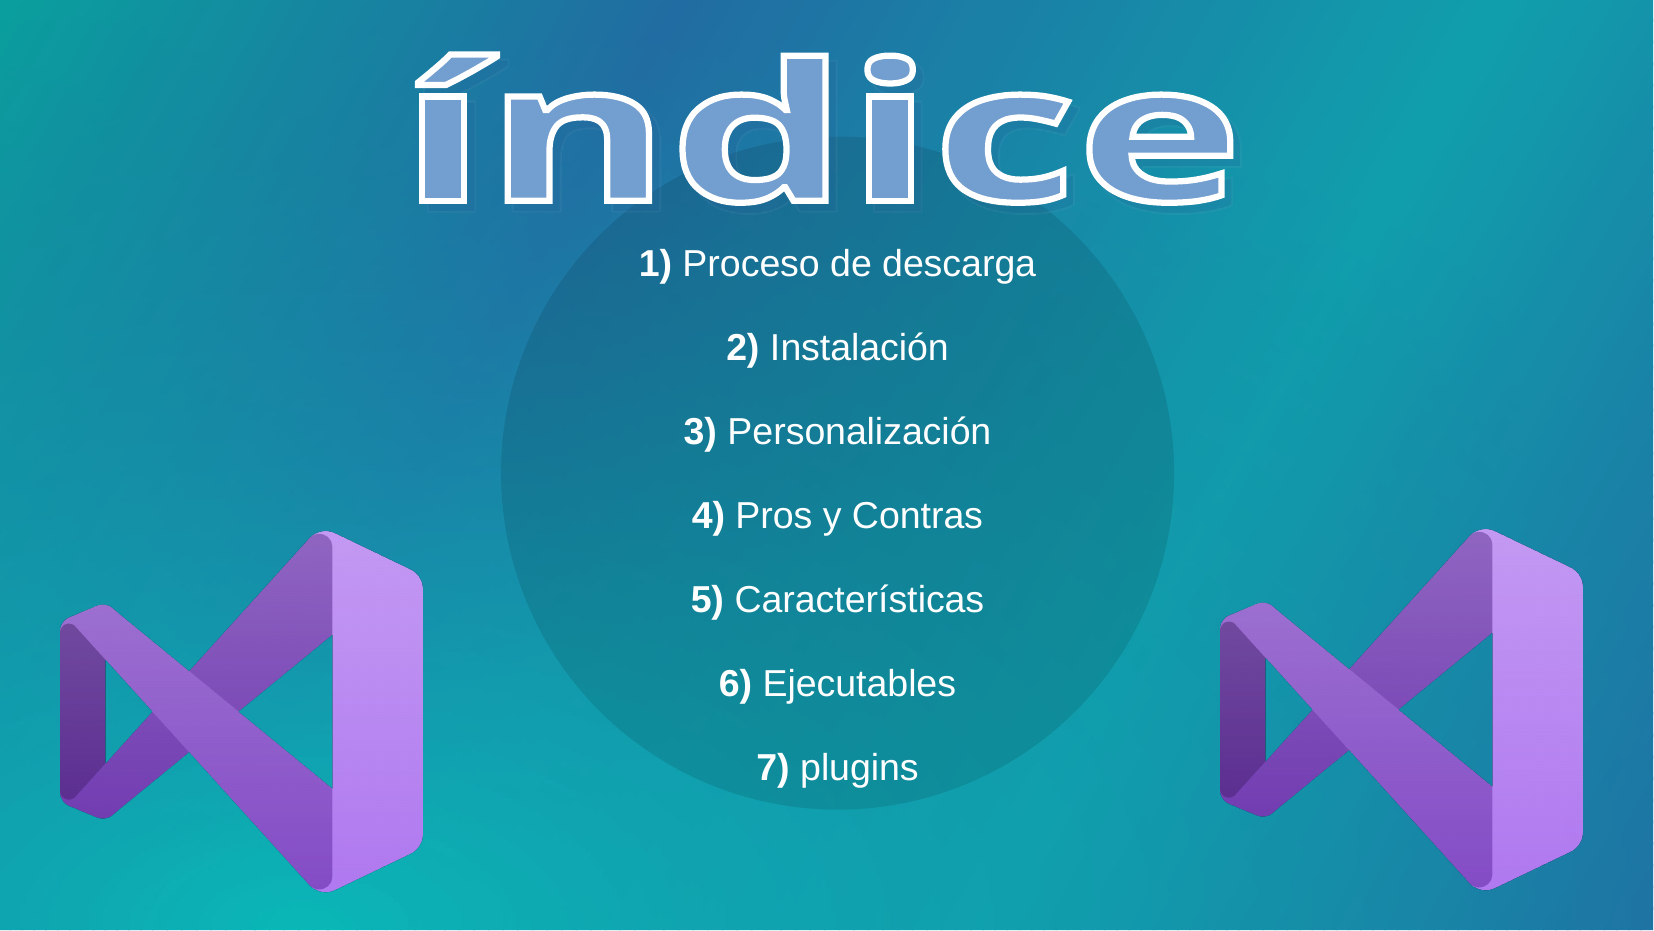

índice
1) Proceso de descarga
2) Instalación
3) Personalización
4) Pros y Contras
5) Características
6) Ejecutables
7) plugins